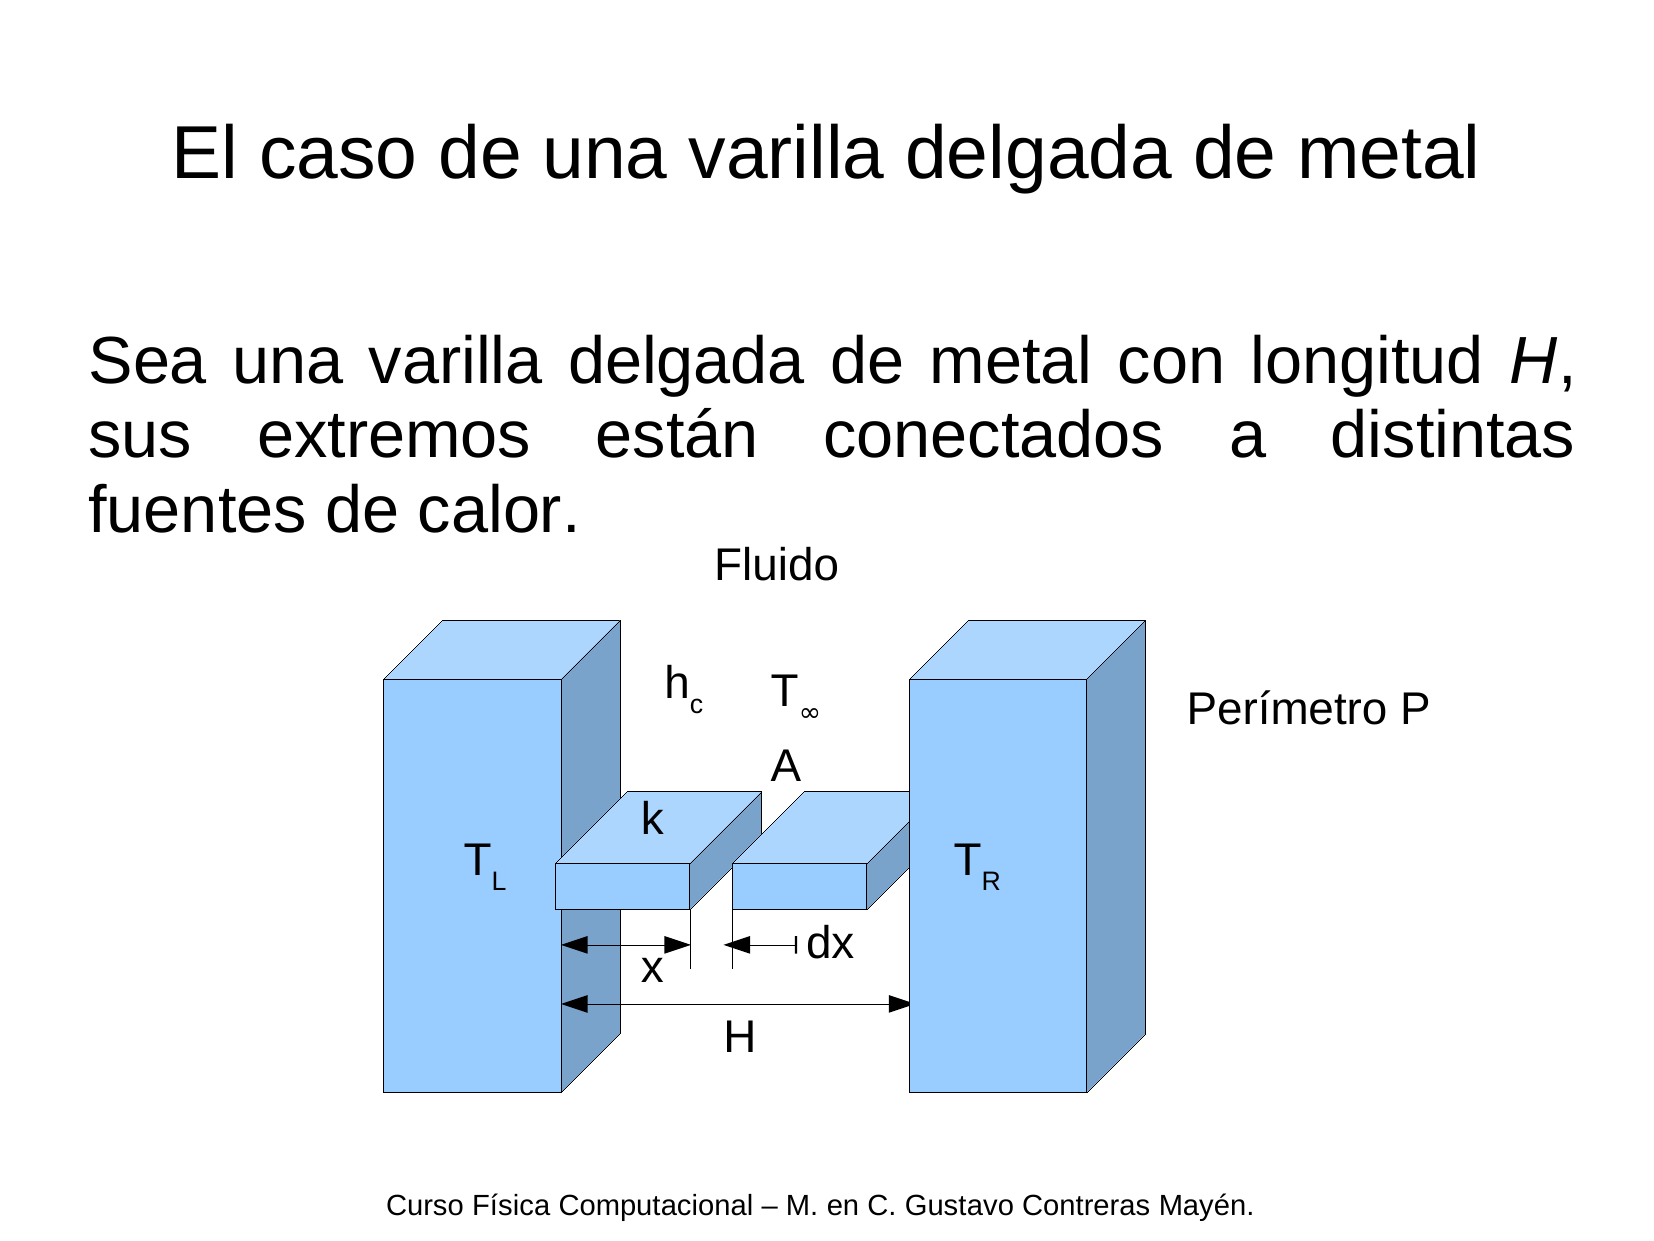

# El caso de una varilla delgada de metal
Sea una varilla delgada de metal con longitud H, sus extremos están conectados a distintas fuentes de calor.
Fluido
hc
T∞
Perímetro P
A
k
TL
TR
dx
x
H